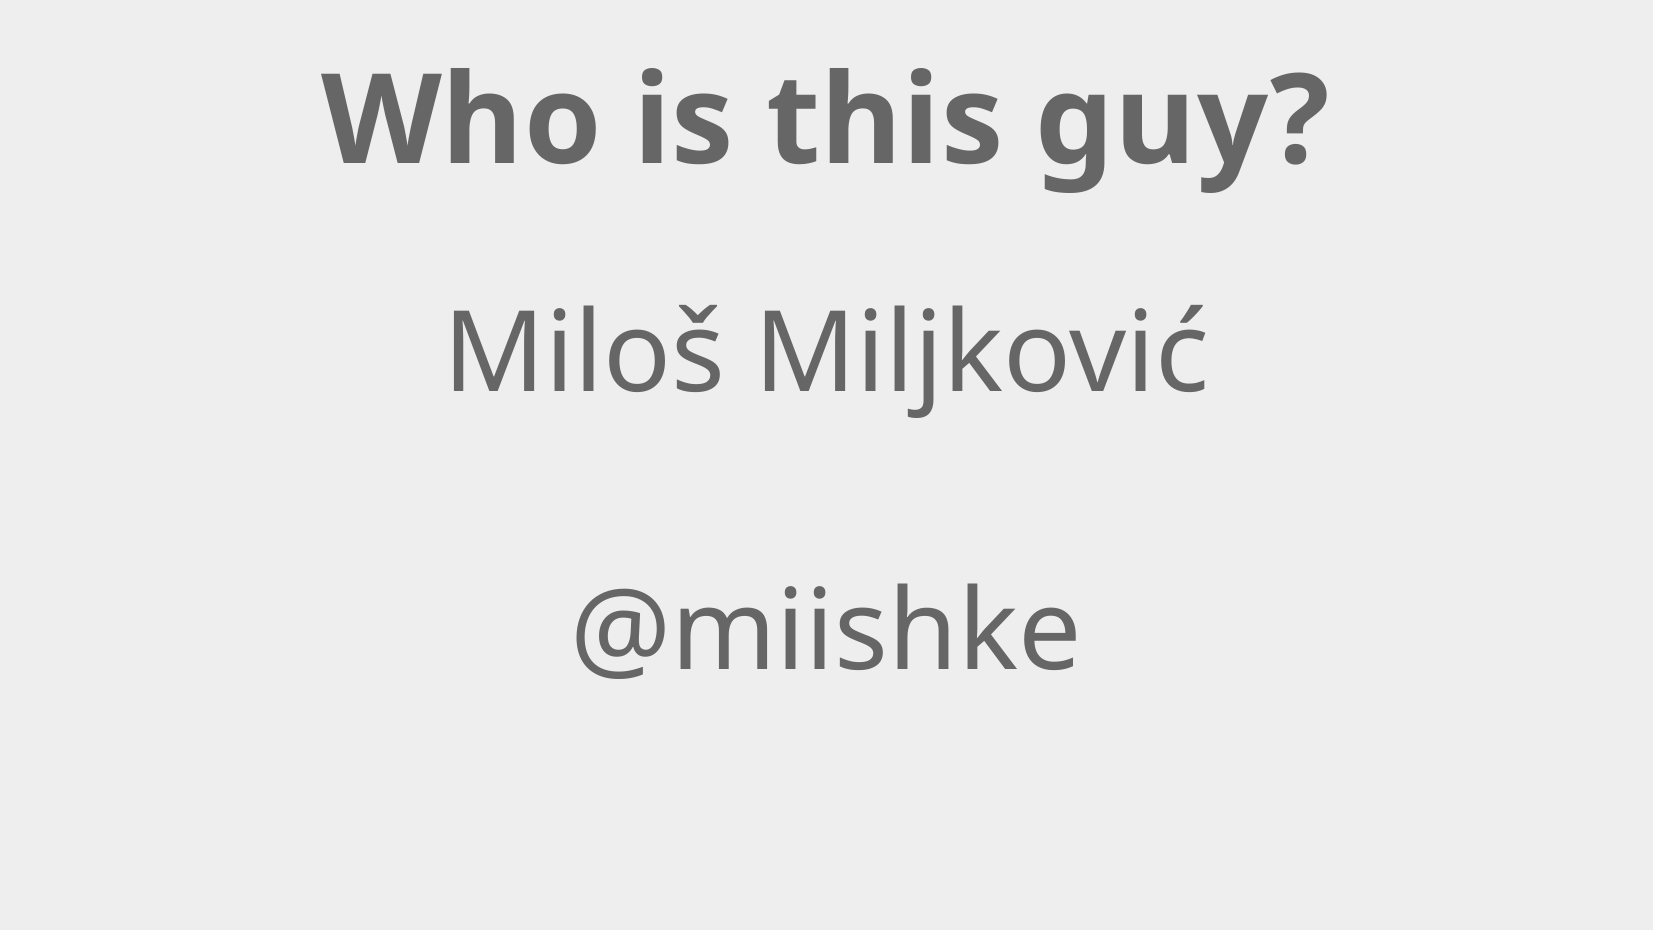

# Who is this guy?
Miloš Miljković
@miishke